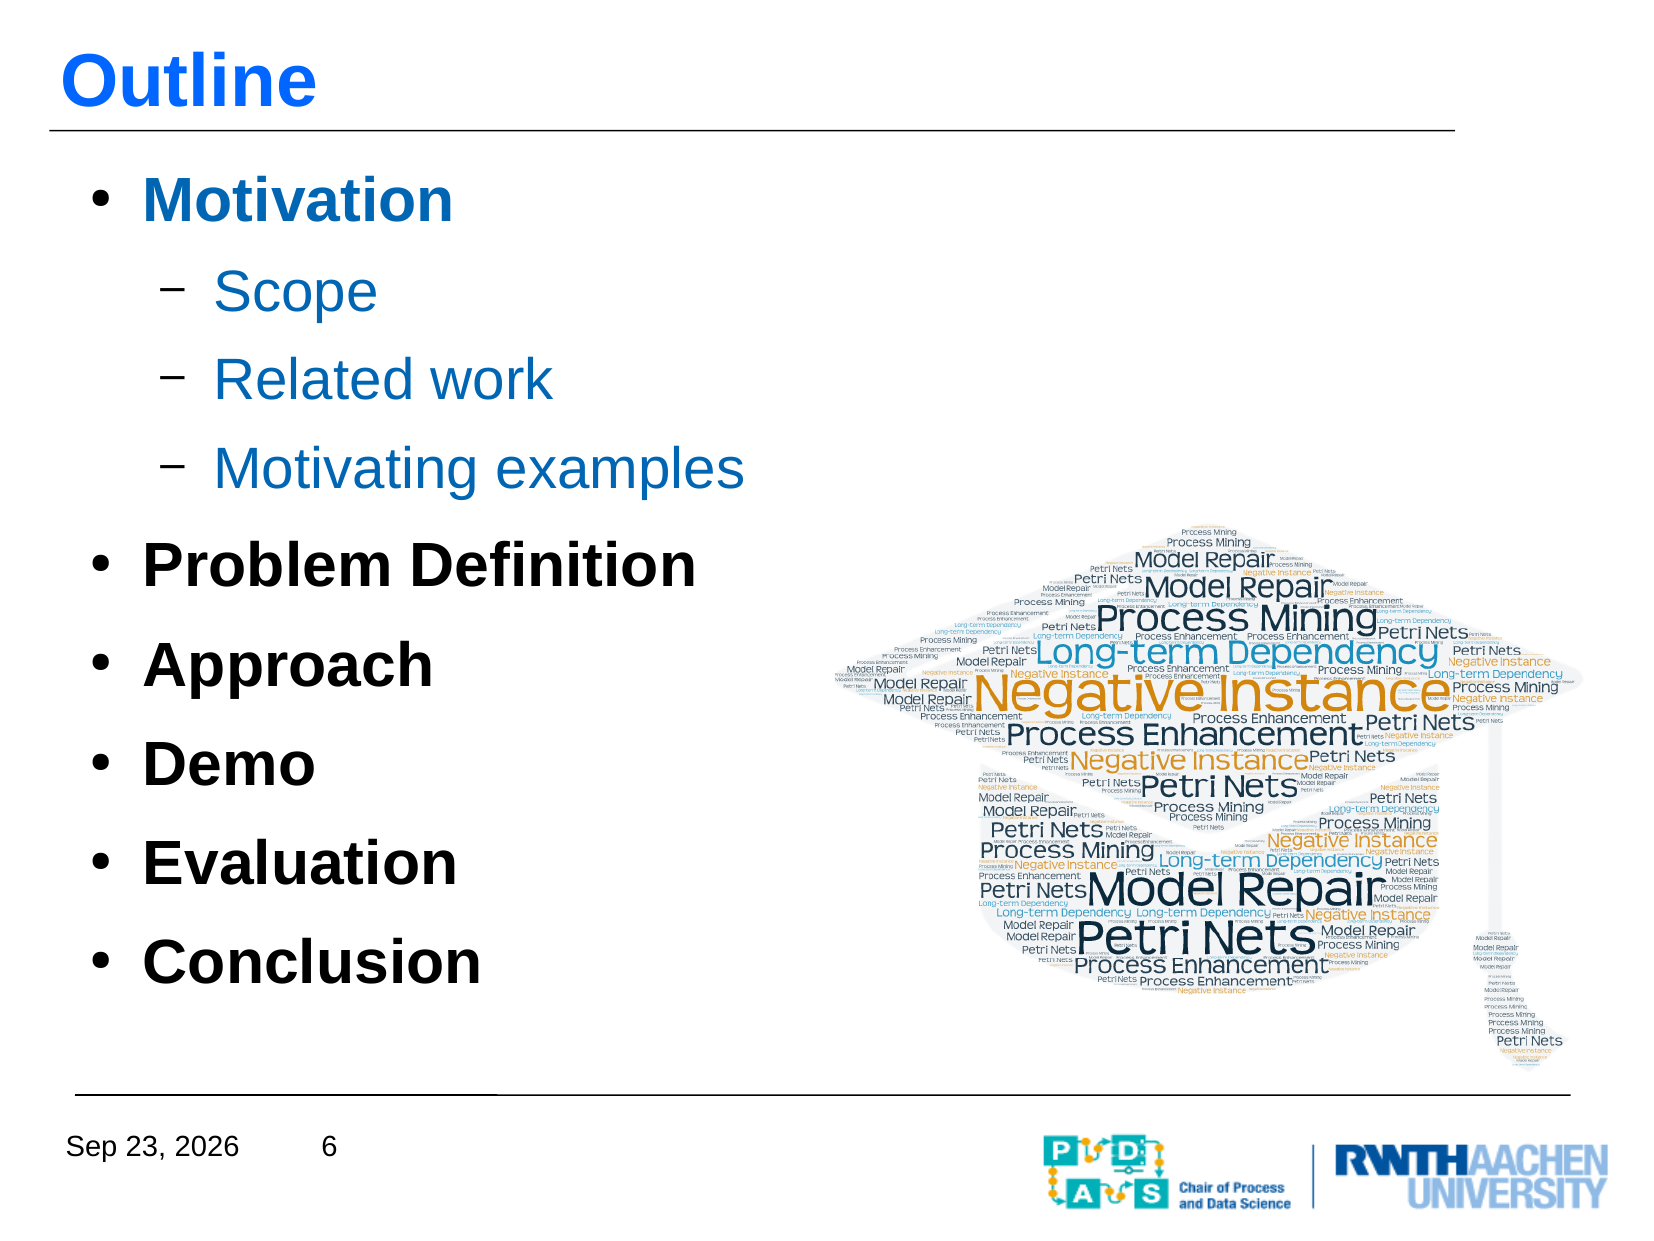

# Outline
Motivation
Scope
Related work
Motivating examples
Problem Definition
Approach
Demo
Evaluation
Conclusion